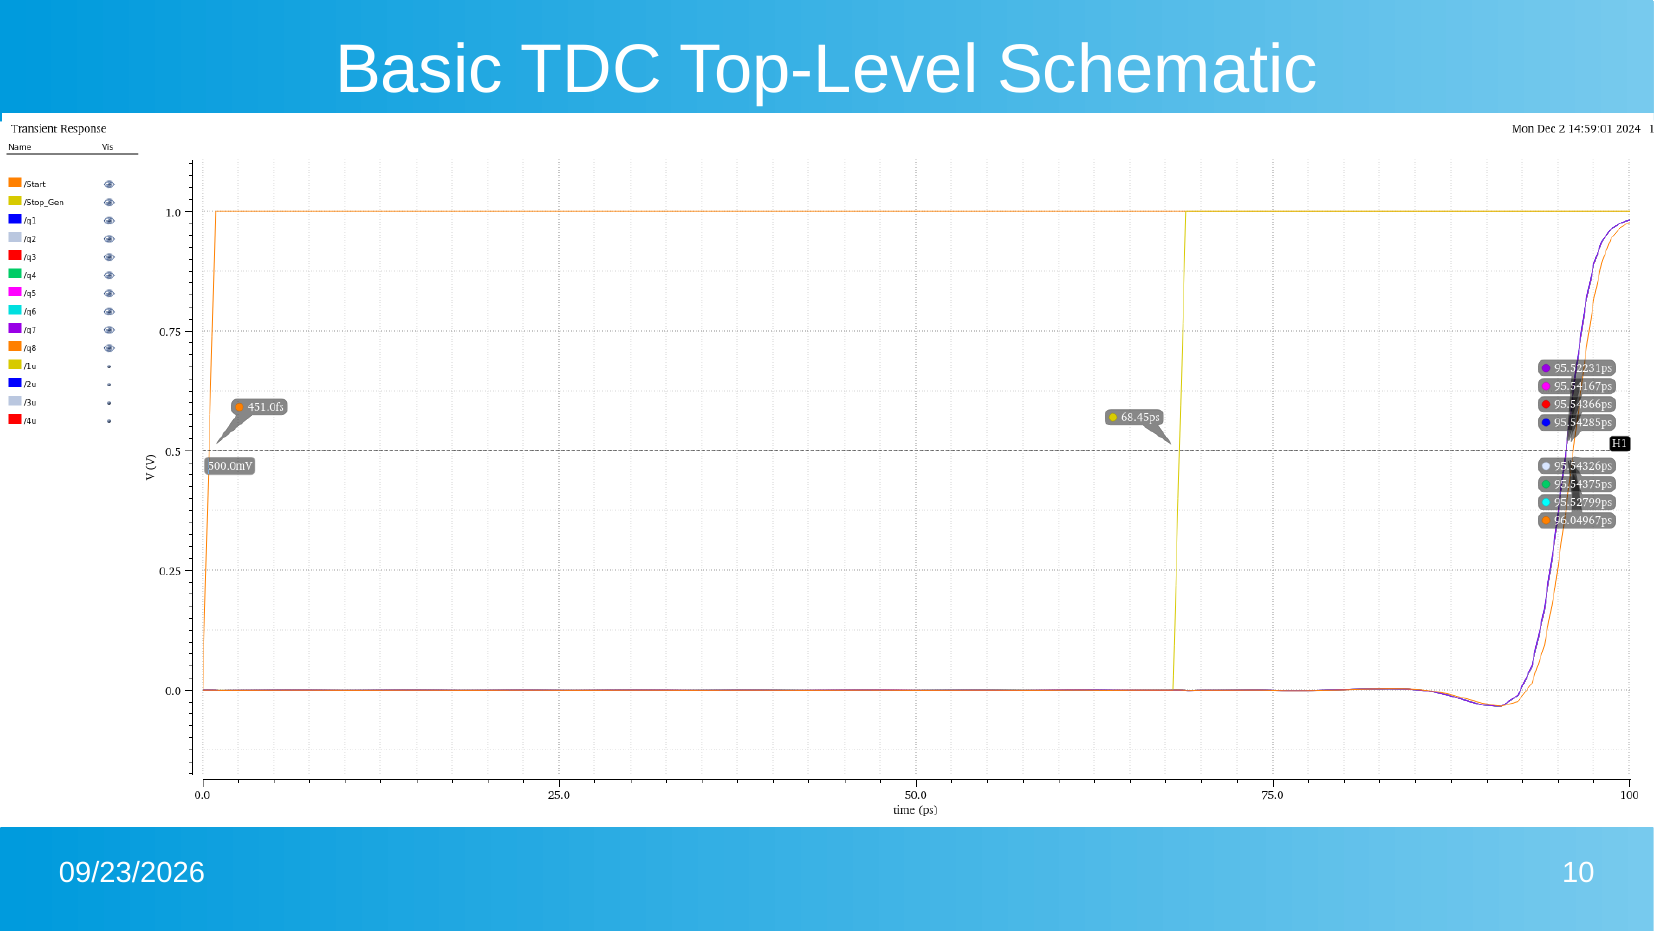

# Basic TDC Top-Level Schematic
Limitations?
10